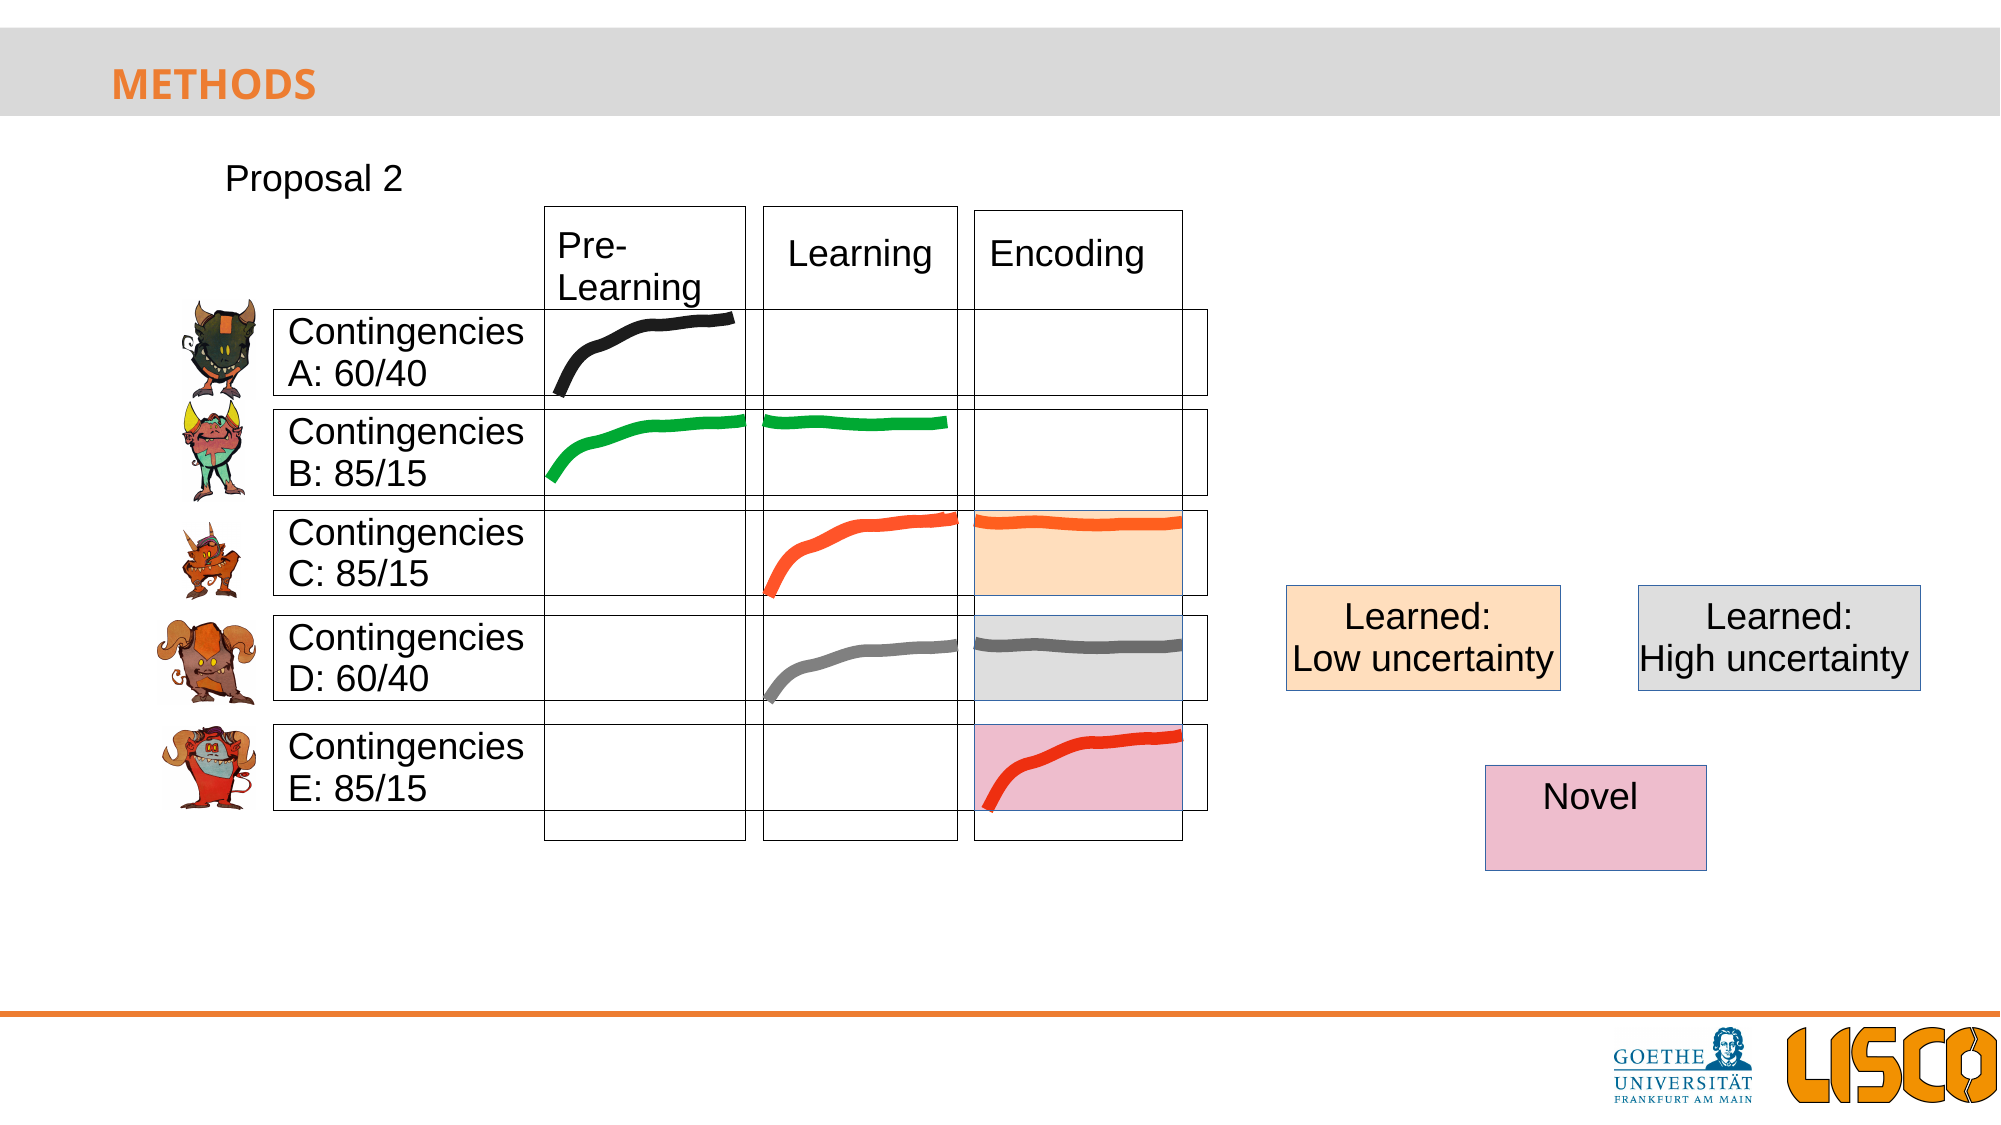

METHODS
Proposal 2
Pre-
Learning
Learning
Encoding
Contingencies
A: 60/40
Contingencies
B: 85/15
Contingencies
C: 85/15
Learned:
Low uncertainty
Learned:
High uncertainty
Contingencies
D: 60/40
Contingencies
E: 85/15
Novel